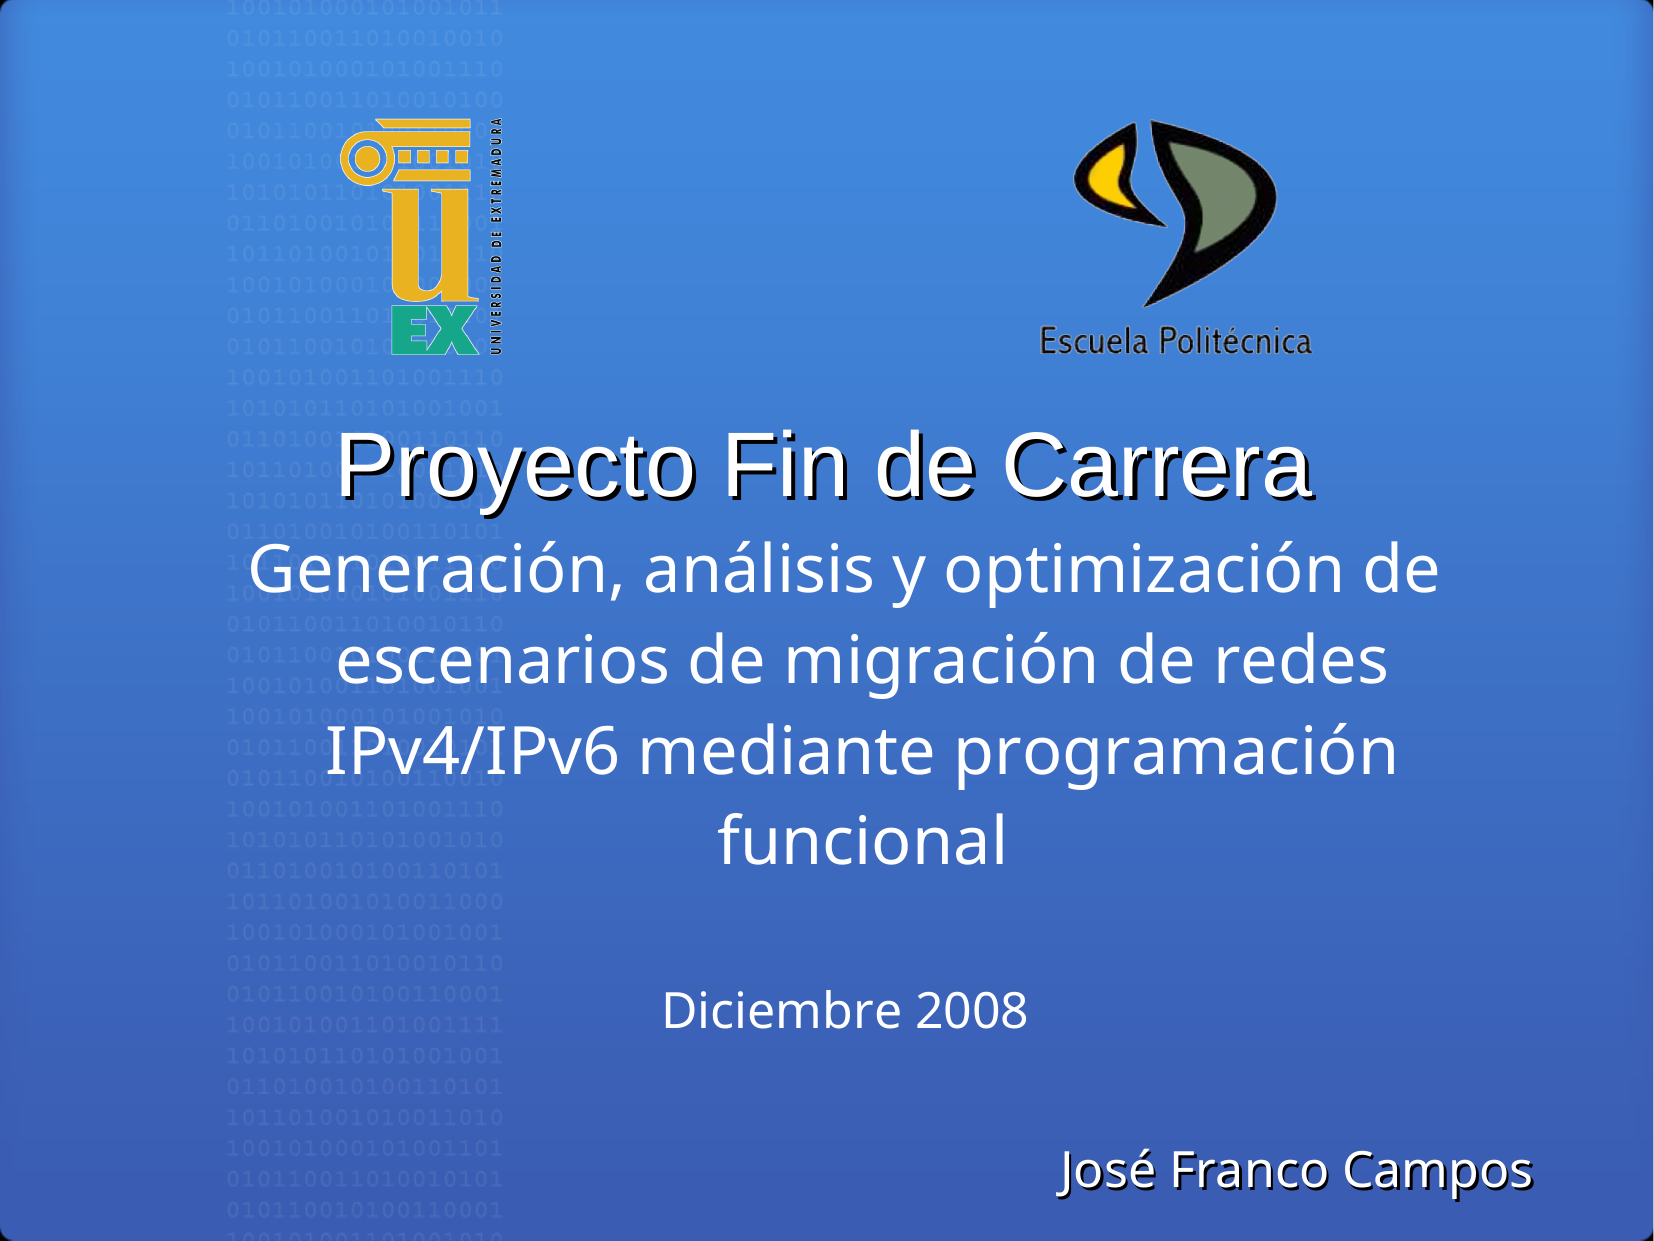

# Proyecto Fin de Carrera
Generación, análisis y optimización de escenarios de migración de redes IPv4/IPv6 mediante programación funcional
Diciembre 2008
José Franco Campos